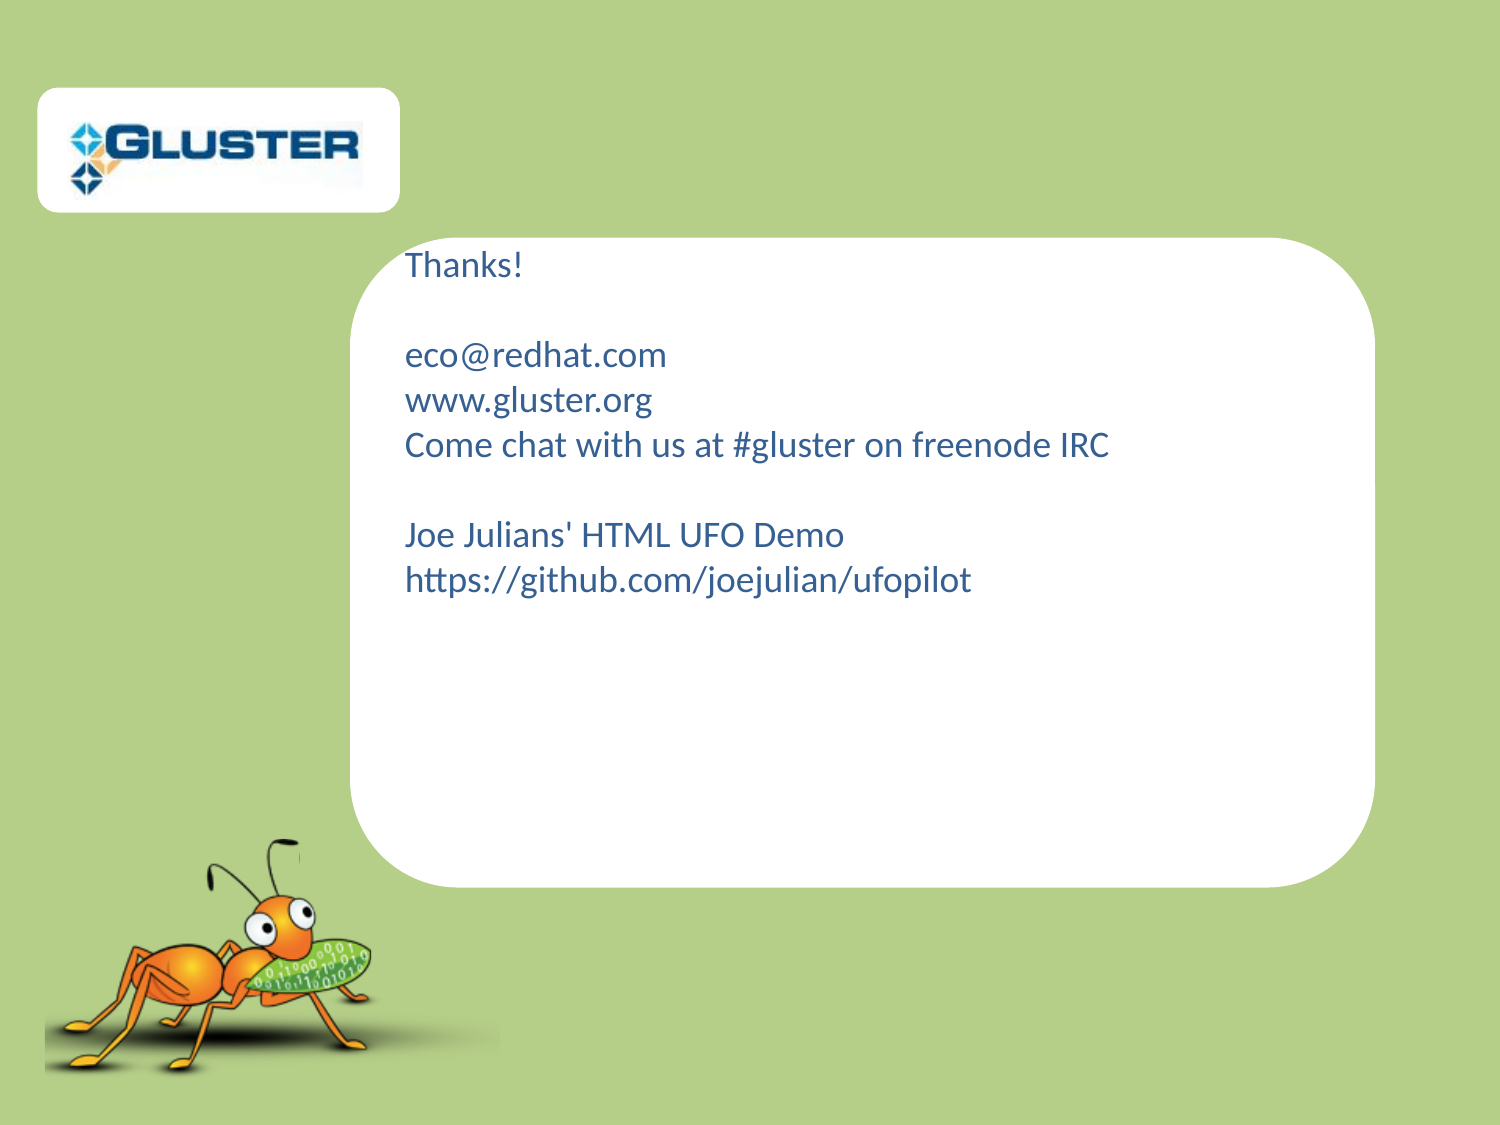

#
Thanks!
eco@redhat.com
www.gluster.org
Come chat with us at #gluster on freenode IRC
Joe Julians' HTML UFO Demo
https://github.com/joejulian/ufopilot